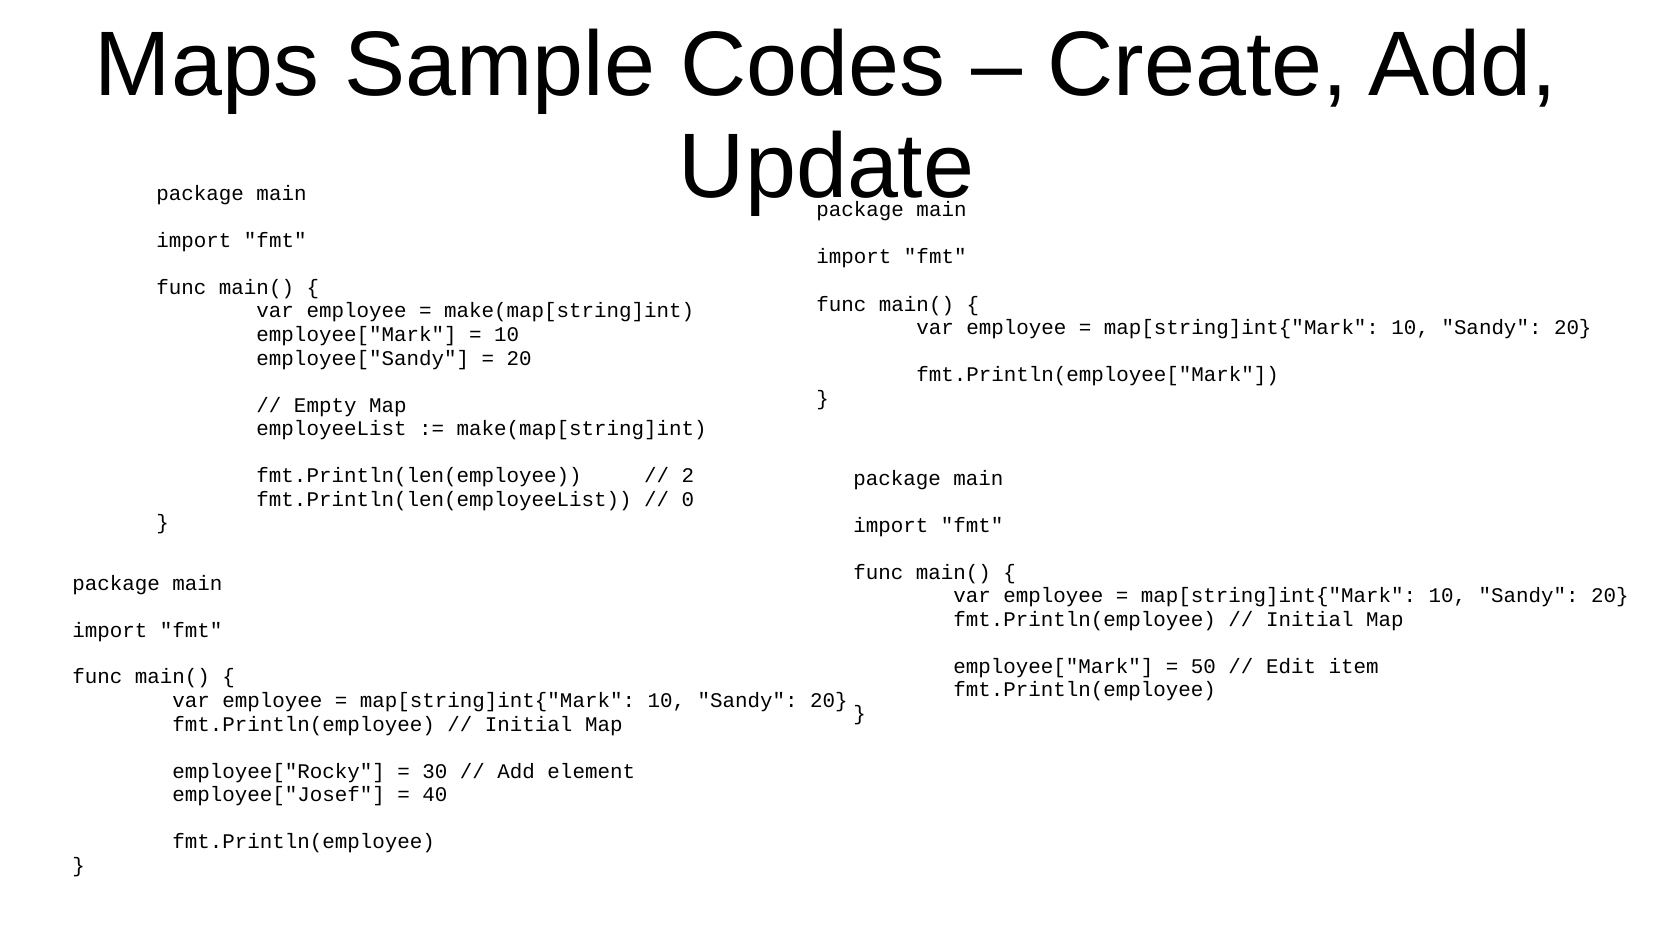

# Maps Sample Codes – Create, Add, Update
package main
import "fmt"
func main() {
 var employee = make(map[string]int)
 employee["Mark"] = 10
 employee["Sandy"] = 20
 // Empty Map
 employeeList := make(map[string]int)
 fmt.Println(len(employee)) // 2
 fmt.Println(len(employeeList)) // 0
}
package main
import "fmt"
func main() {
 var employee = map[string]int{"Mark": 10, "Sandy": 20}
 fmt.Println(employee["Mark"])
}
package main
import "fmt"
func main() {
 var employee = map[string]int{"Mark": 10, "Sandy": 20}
 fmt.Println(employee) // Initial Map
 employee["Mark"] = 50 // Edit item
 fmt.Println(employee)
}
package main
import "fmt"
func main() {
 var employee = map[string]int{"Mark": 10, "Sandy": 20}
 fmt.Println(employee) // Initial Map
 employee["Rocky"] = 30 // Add element
 employee["Josef"] = 40
 fmt.Println(employee)
}